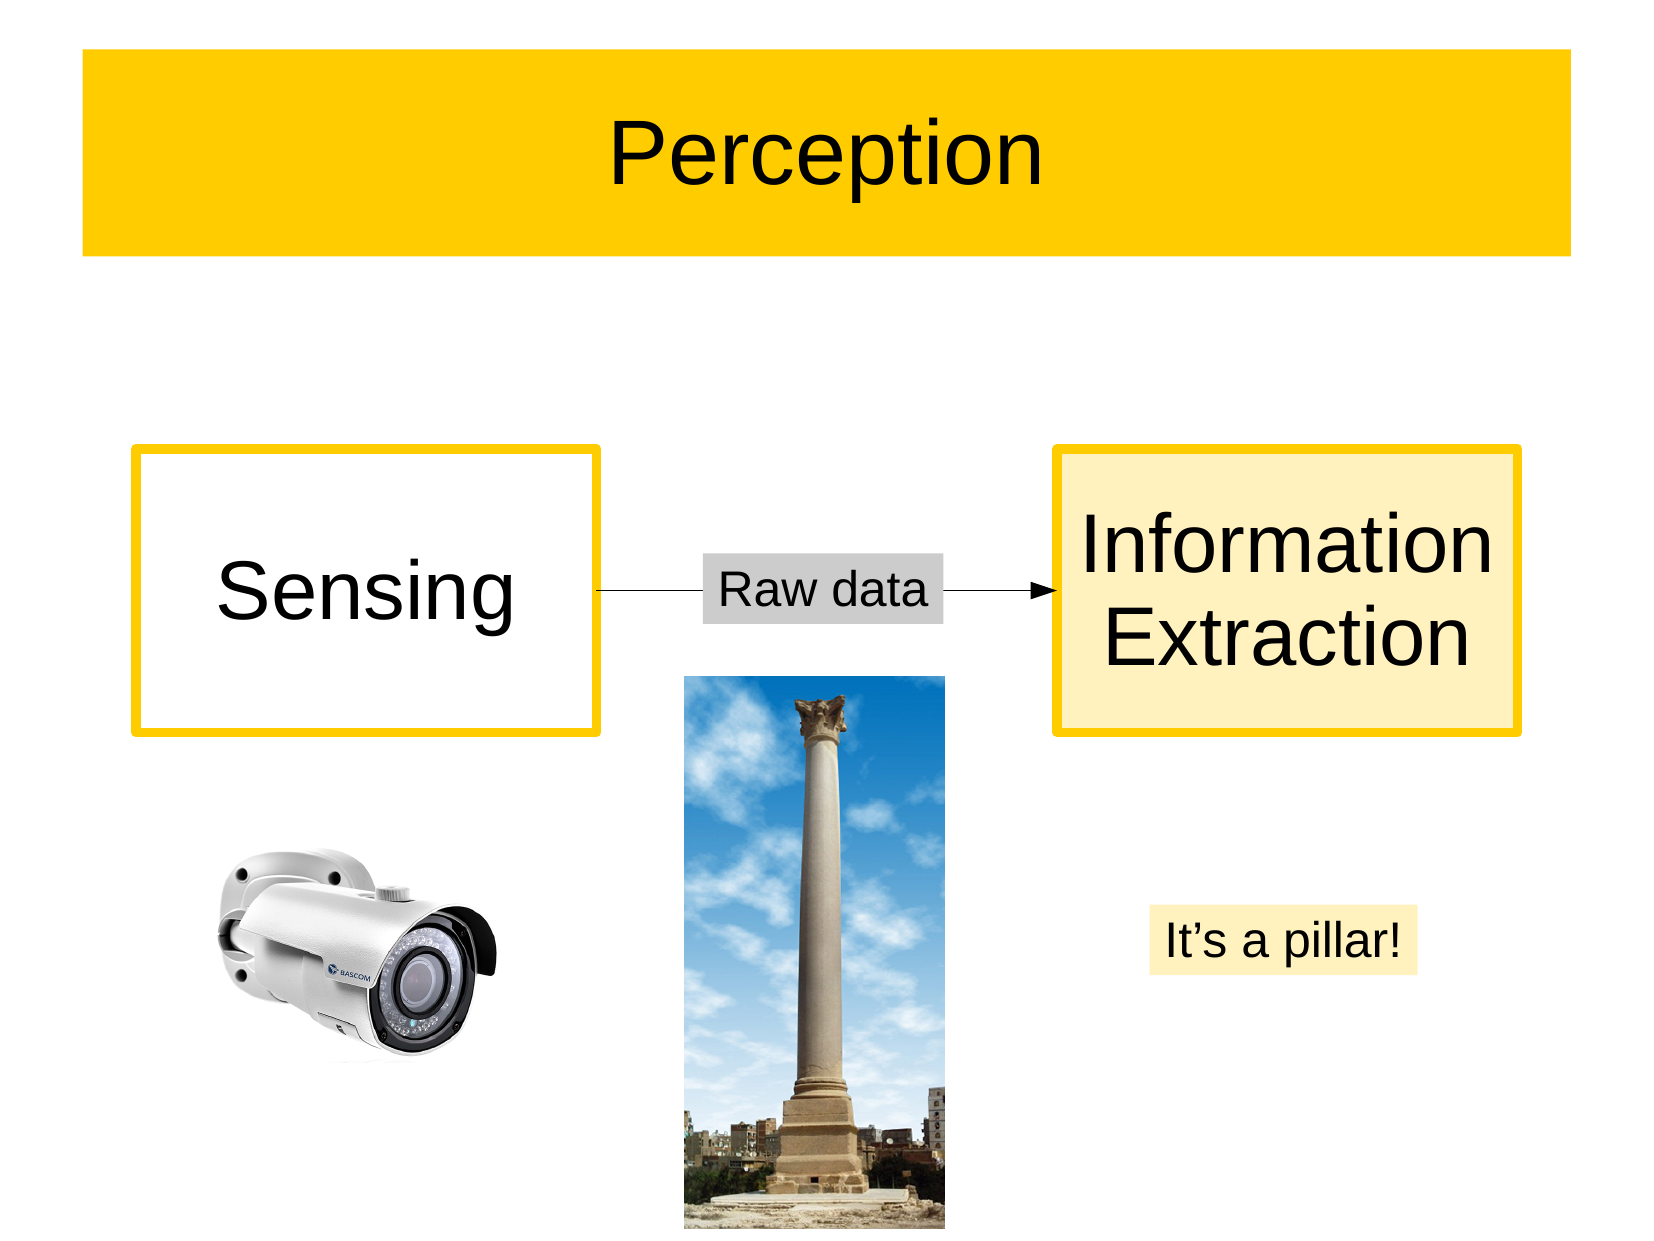

# Perception
Sensing
Information
Extraction
Raw data
It’s a pillar!